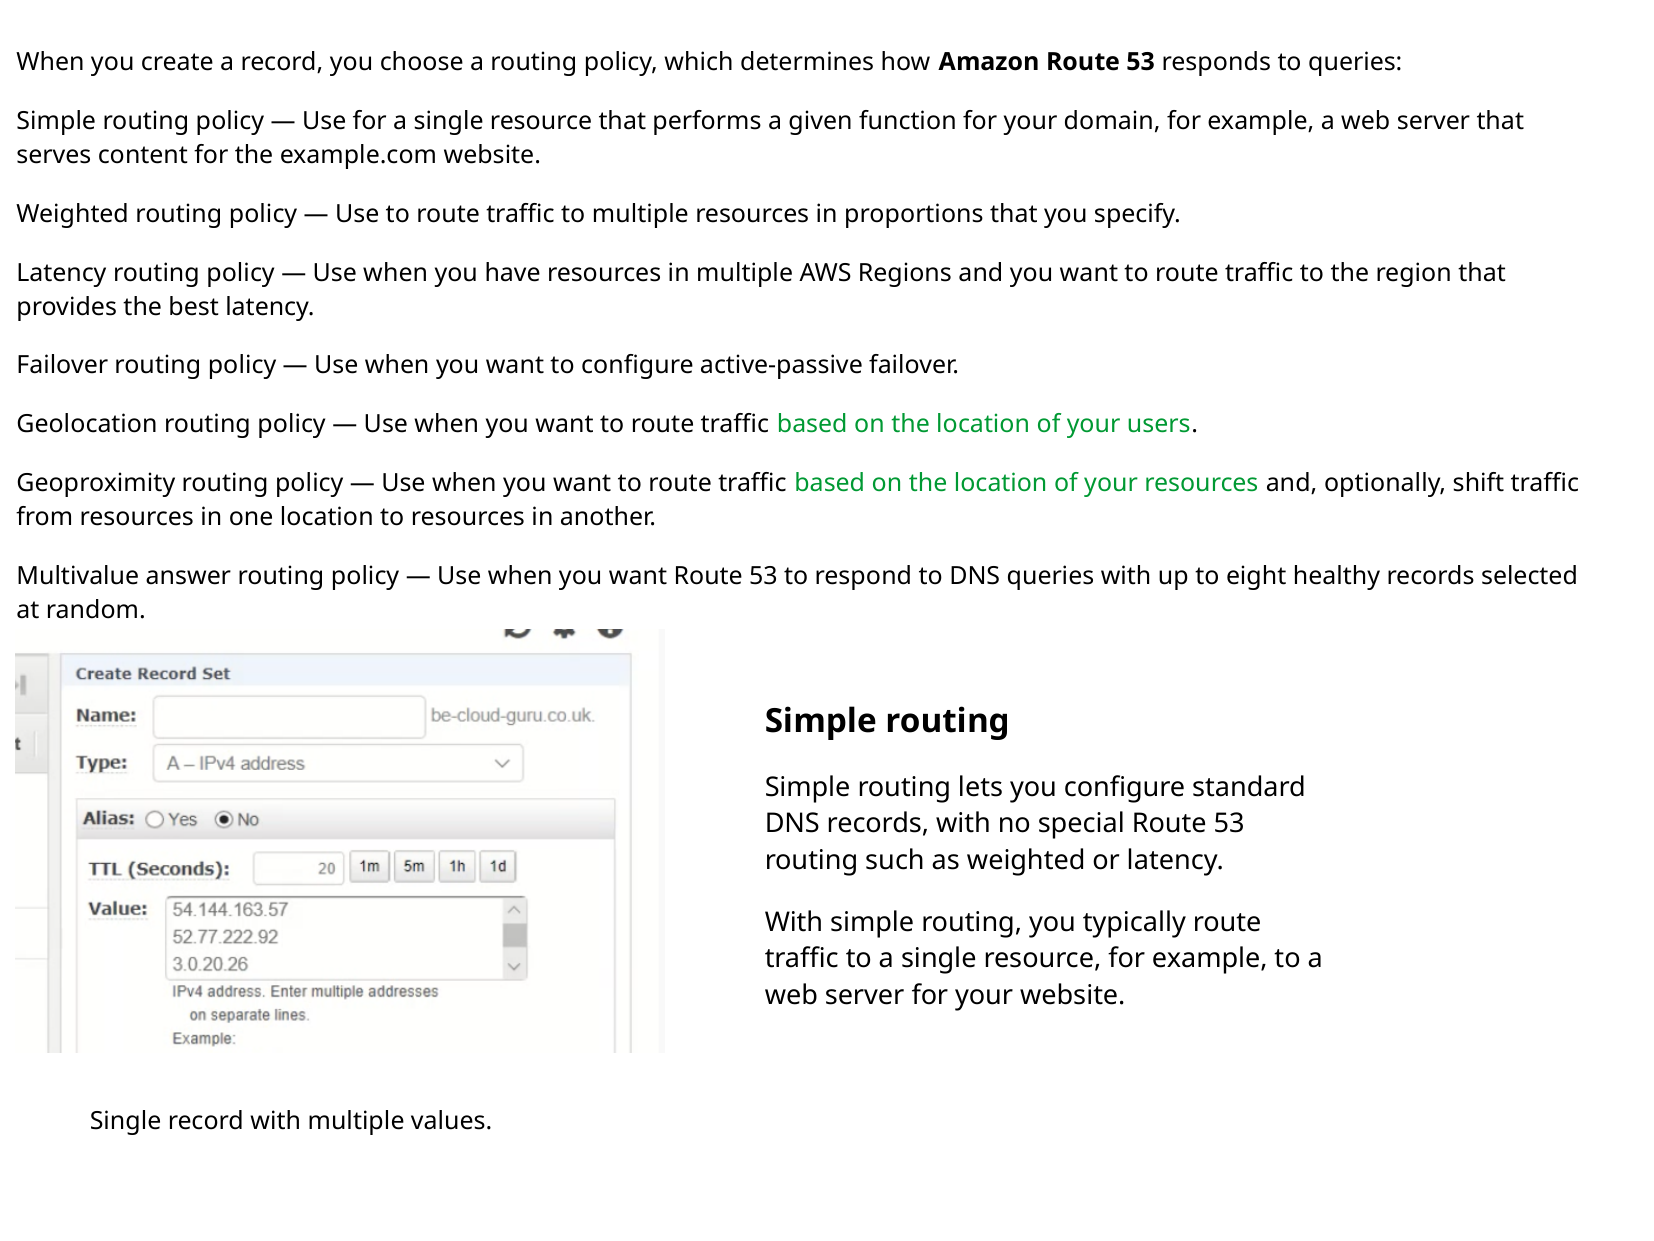

When you create a record, you choose a routing policy, which determines how Amazon Route 53 responds to queries:
Simple routing policy — Use for a single resource that performs a given function for your domain, for example, a web server that serves content for the example.com website.
Weighted routing policy — Use to route traffic to multiple resources in proportions that you specify.
Latency routing policy — Use when you have resources in multiple AWS Regions and you want to route traffic to the region that provides the best latency.
Failover routing policy — Use when you want to configure active-passive failover.
Geolocation routing policy — Use when you want to route traffic based on the location of your users.
Geoproximity routing policy — Use when you want to route traffic based on the location of your resources and, optionally, shift traffic from resources in one location to resources in another.
Multivalue answer routing policy — Use when you want Route 53 to respond to DNS queries with up to eight healthy records selected at random.
Simple routing
Simple routing lets you configure standard DNS records, with no special Route 53 routing such as weighted or latency.
With simple routing, you typically route traffic to a single resource, for example, to a web server for your website.
Single record with multiple values.